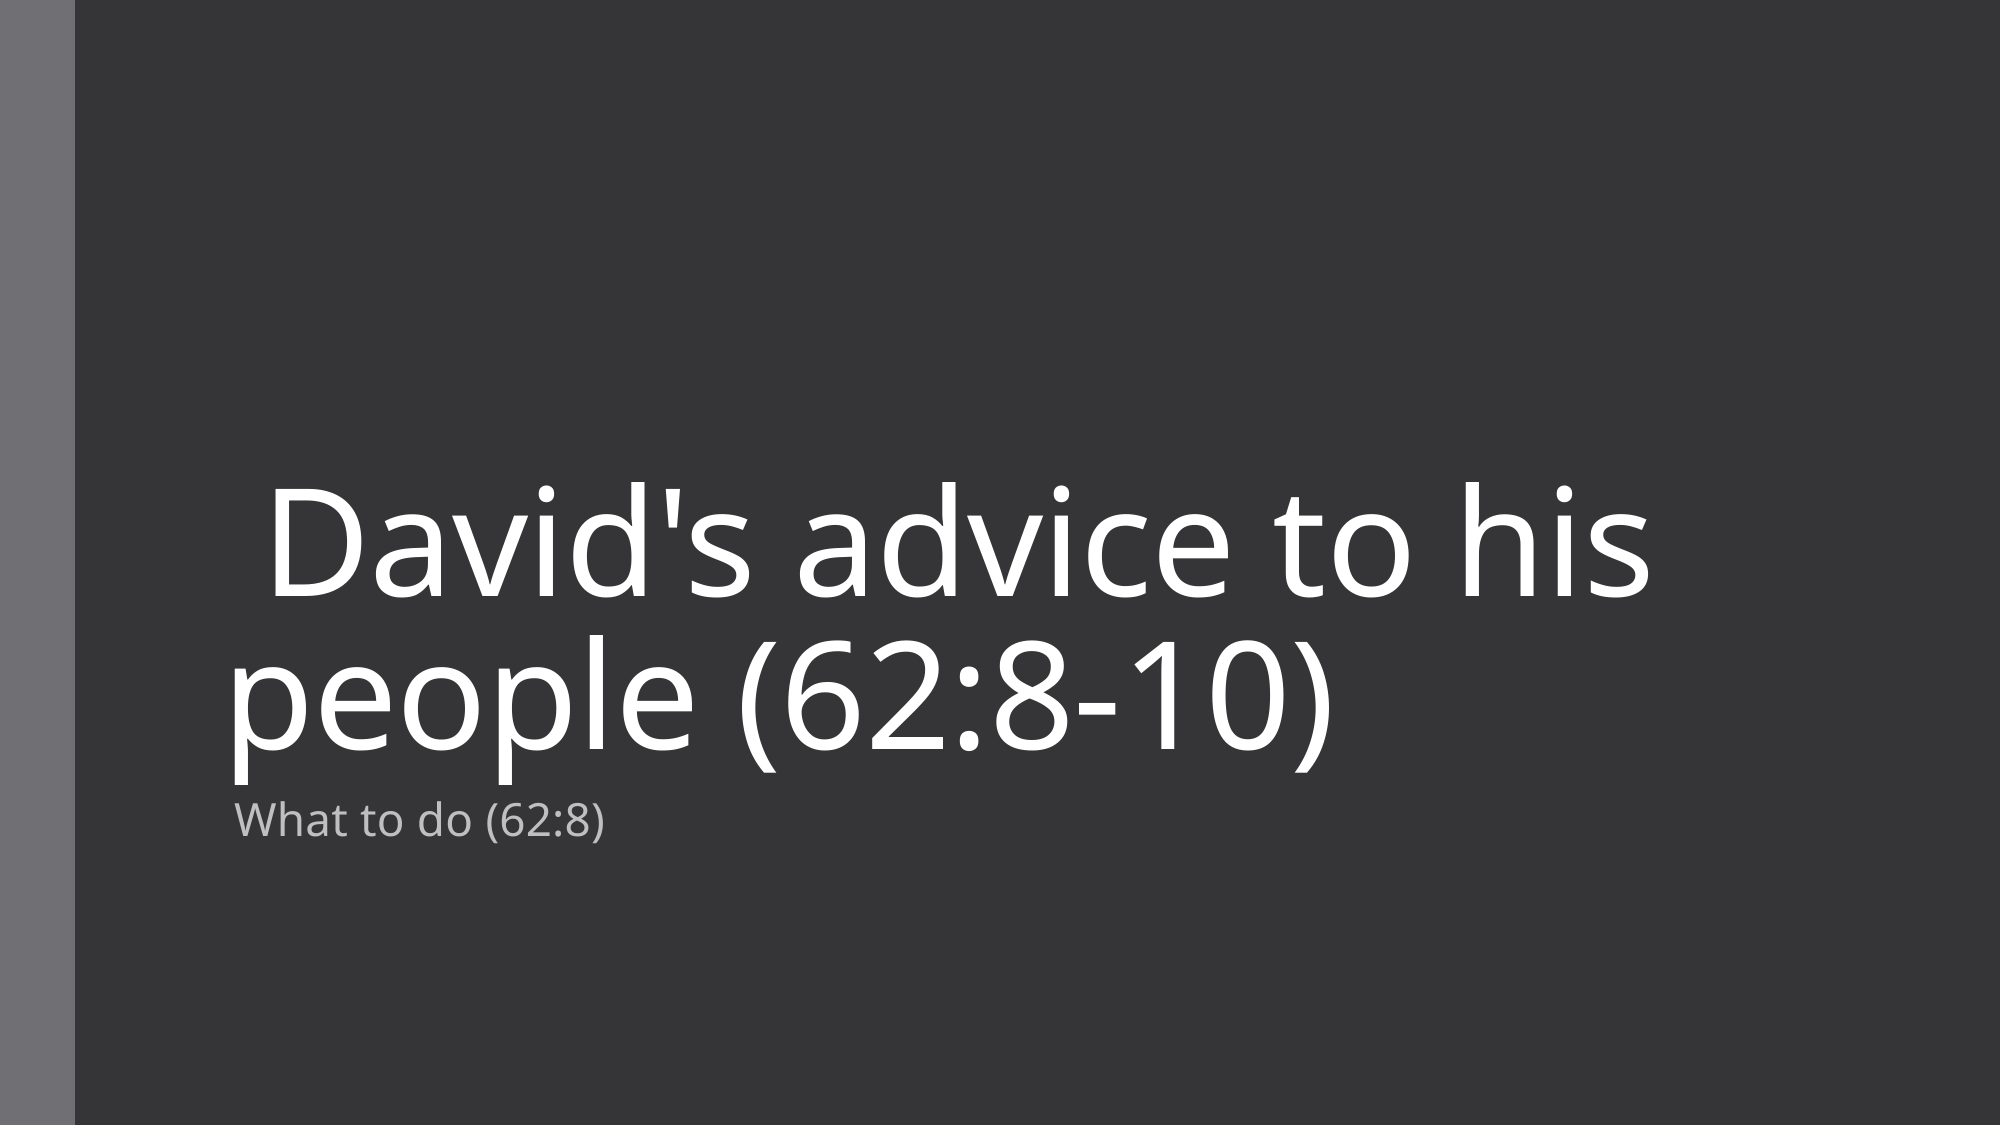

# David's advice to his people (62:8-10)
 What to do (62:8)